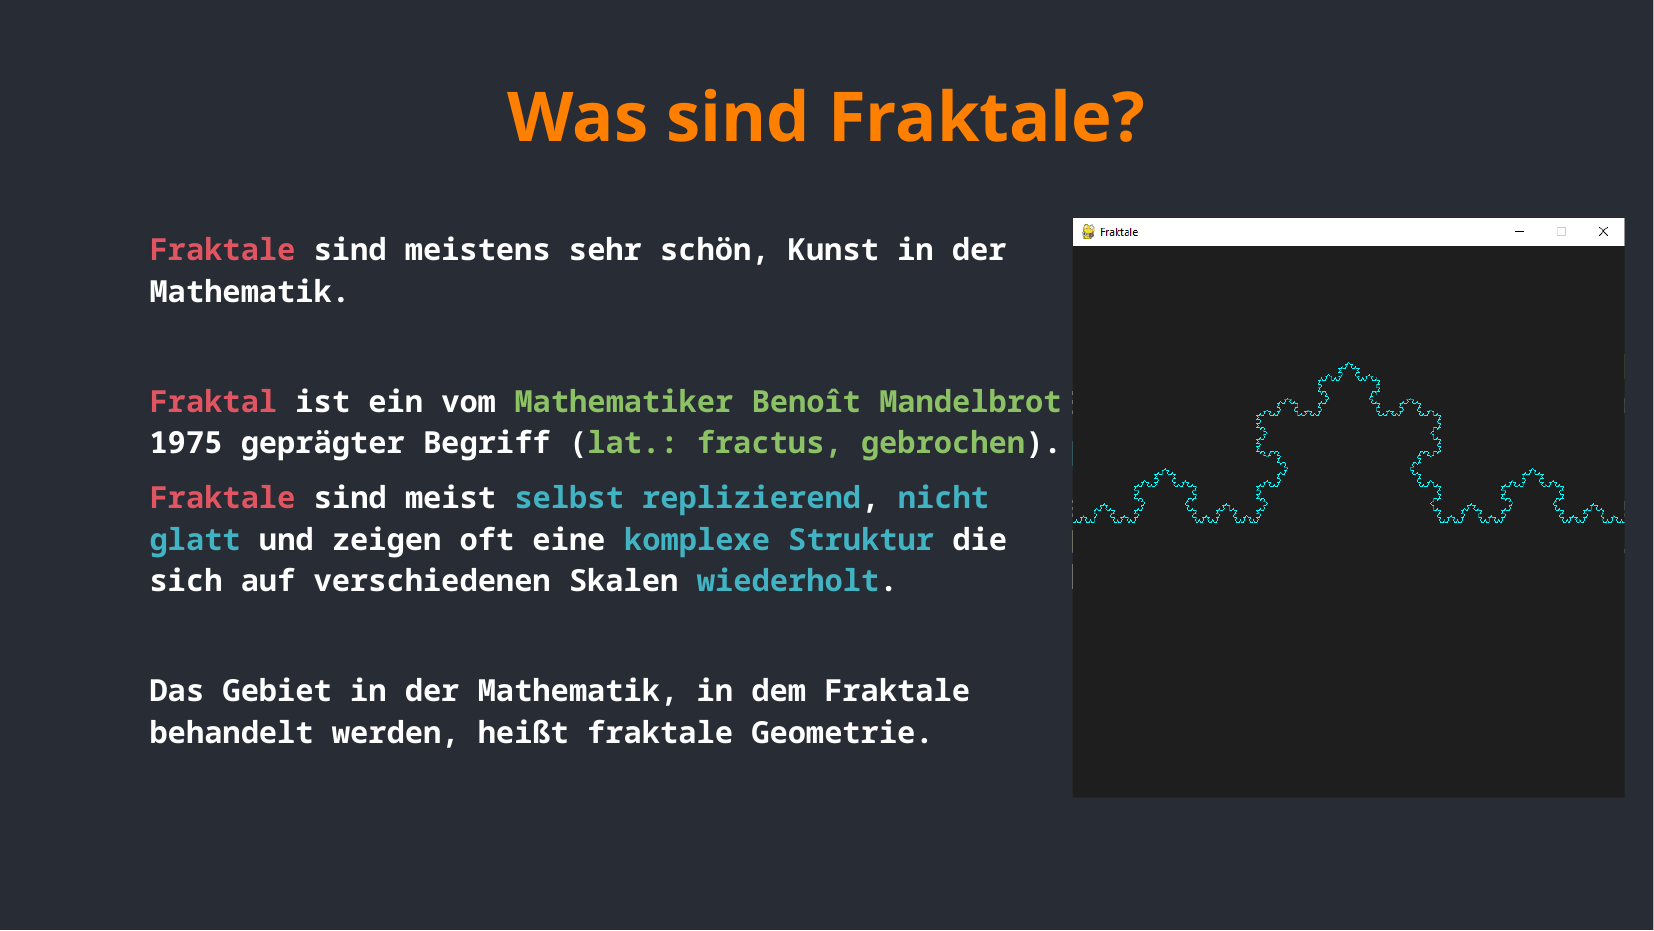

# Was sind Fraktale?
Fraktale sind meistens sehr schön, Kunst in der Mathematik.
Fraktal ist ein vom Mathematiker Benoît Mandelbrot 1975 geprägter Begriff (lat.: fractus, gebrochen).
Fraktale sind meist selbst replizierend, nicht glatt und zeigen oft eine komplexe Struktur die sich auf verschiedenen Skalen wiederholt.
Das Gebiet in der Mathematik, in dem Fraktale behandelt werden, heißt fraktale Geometrie.